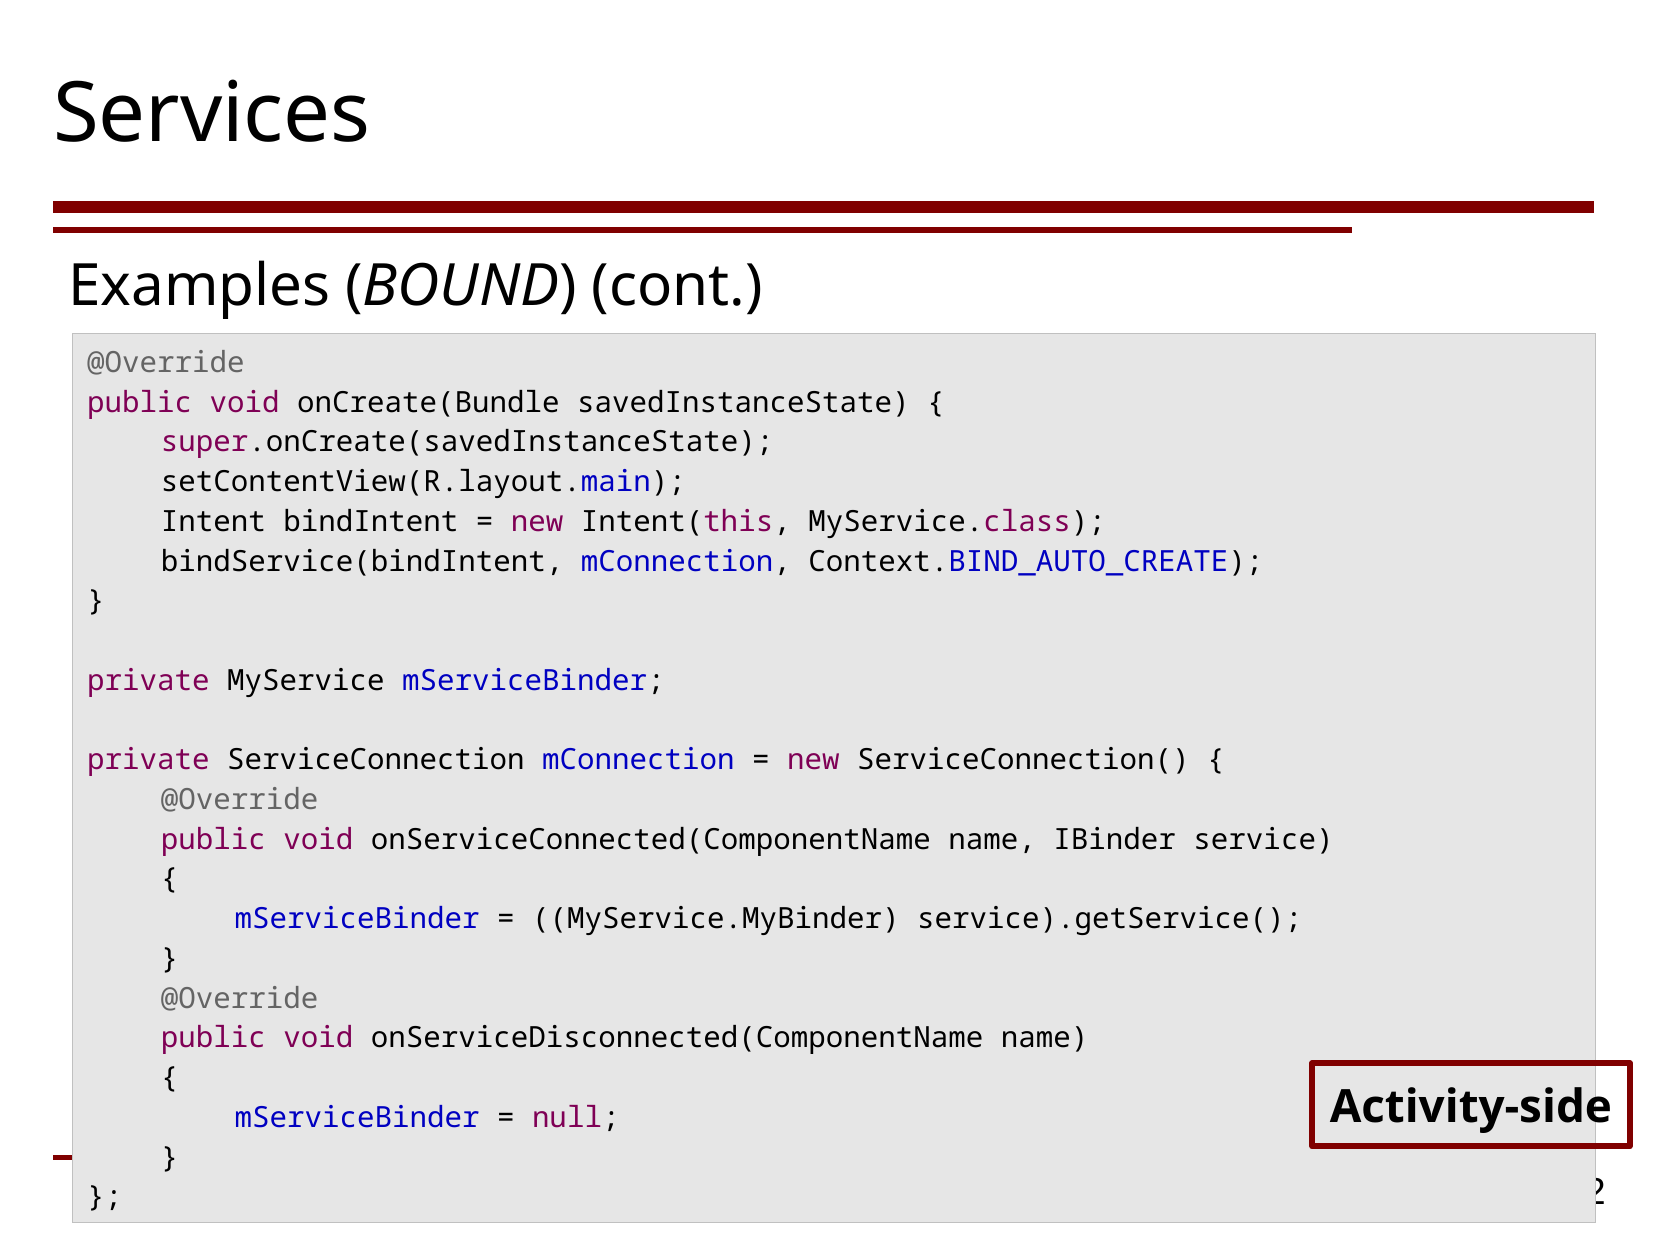

# Services
Examples (BOUND) (cont.)
@Override
public void onCreate(Bundle savedInstanceState) {
	super.onCreate(savedInstanceState);
	setContentView(R.layout.main);
	Intent bindIntent = new Intent(this, MyService.class);
	bindService(bindIntent, mConnection, Context.BIND_AUTO_CREATE);
}
private MyService mServiceBinder;
private ServiceConnection mConnection = new ServiceConnection() {
	@Override
	public void onServiceConnected(ComponentName name, IBinder service)
	{
		mServiceBinder = ((MyService.MyBinder) service).getService();
	}
	@Override
	public void onServiceDisconnected(ComponentName name)
	{
		mServiceBinder = null;
	}
};
Activity-side